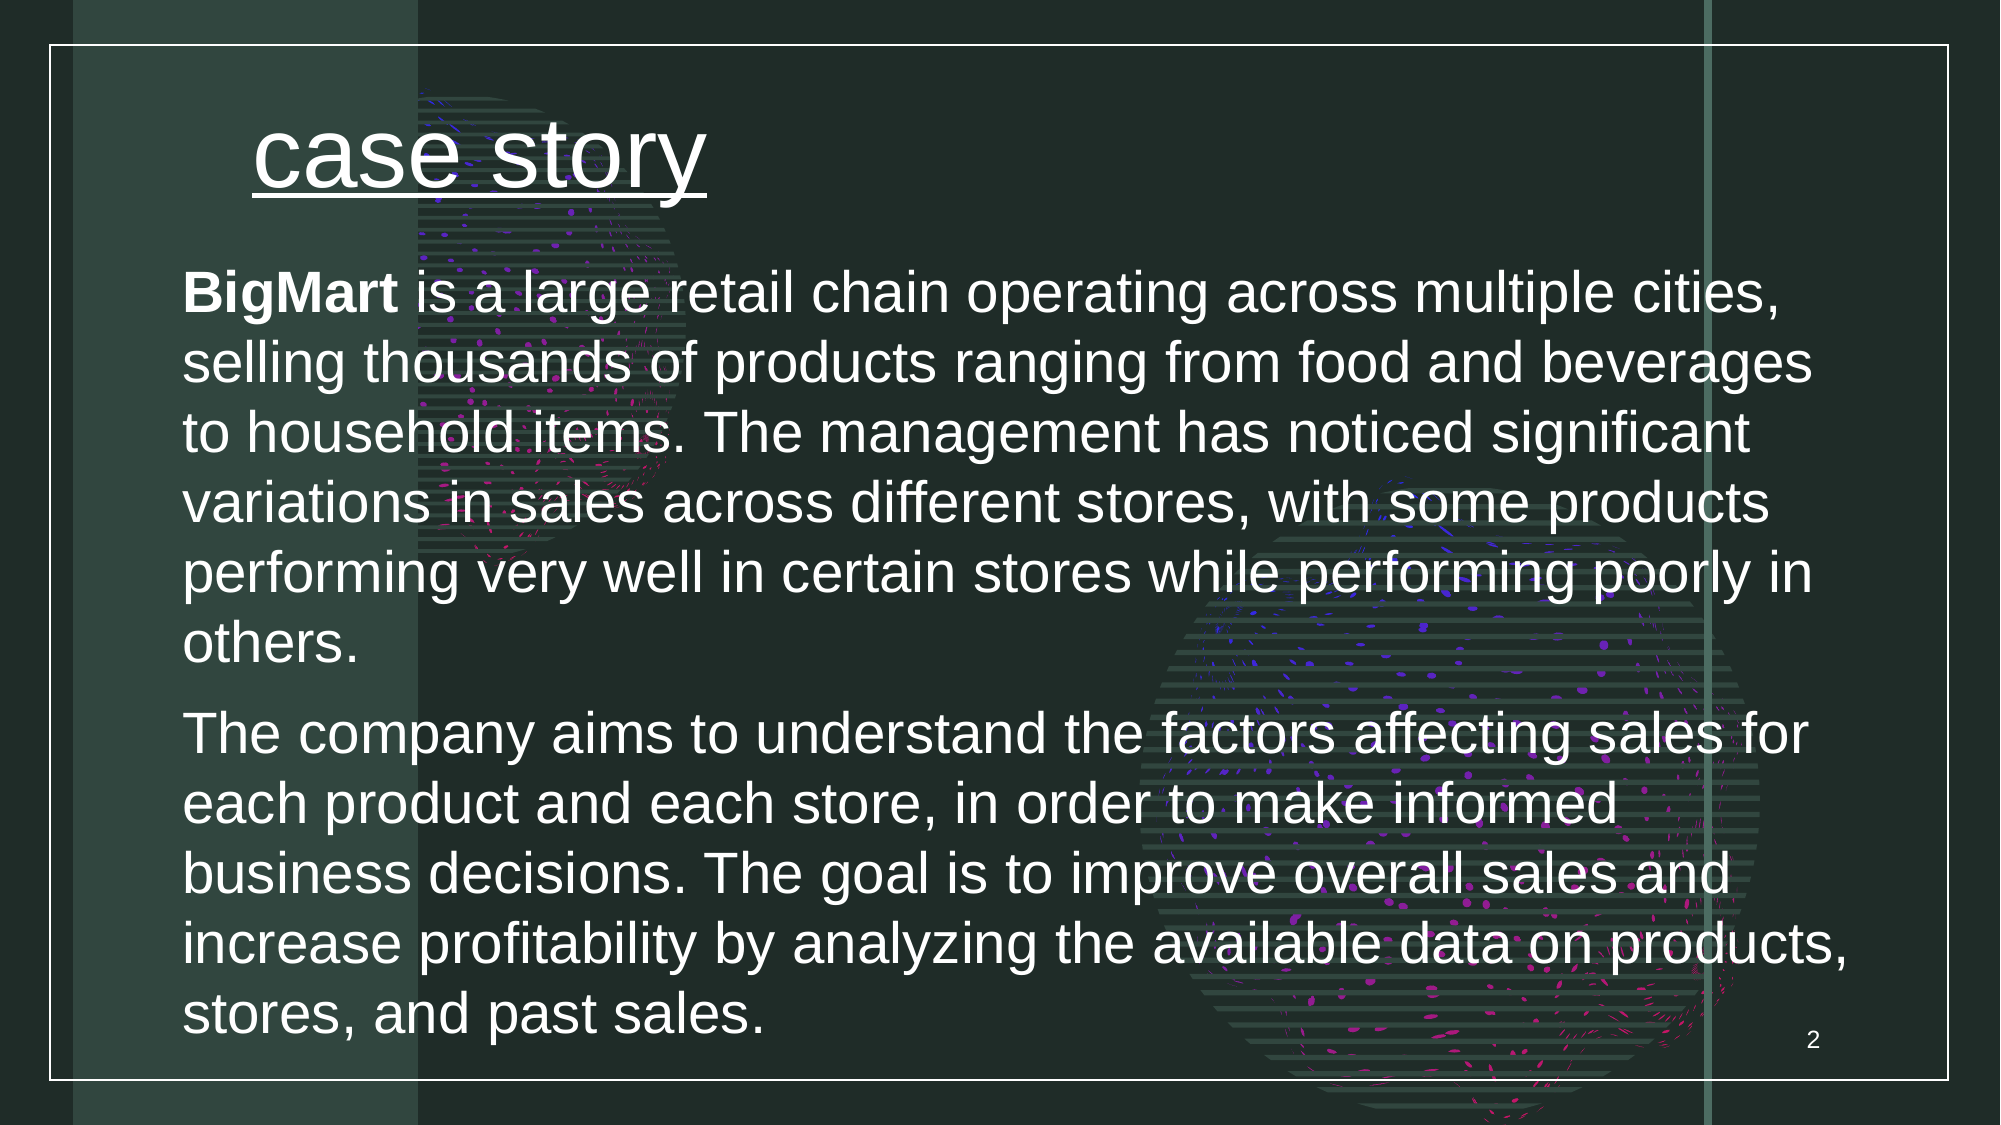

# case story
BigMart is a large retail chain operating across multiple cities, selling thousands of products ranging from food and beverages to household items. The management has noticed significant variations in sales across different stores, with some products performing very well in certain stores while performing poorly in others.
The company aims to understand the factors affecting sales for each product and each store, in order to make informed business decisions. The goal is to improve overall sales and increase profitability by analyzing the available data on products, stores, and past sales.